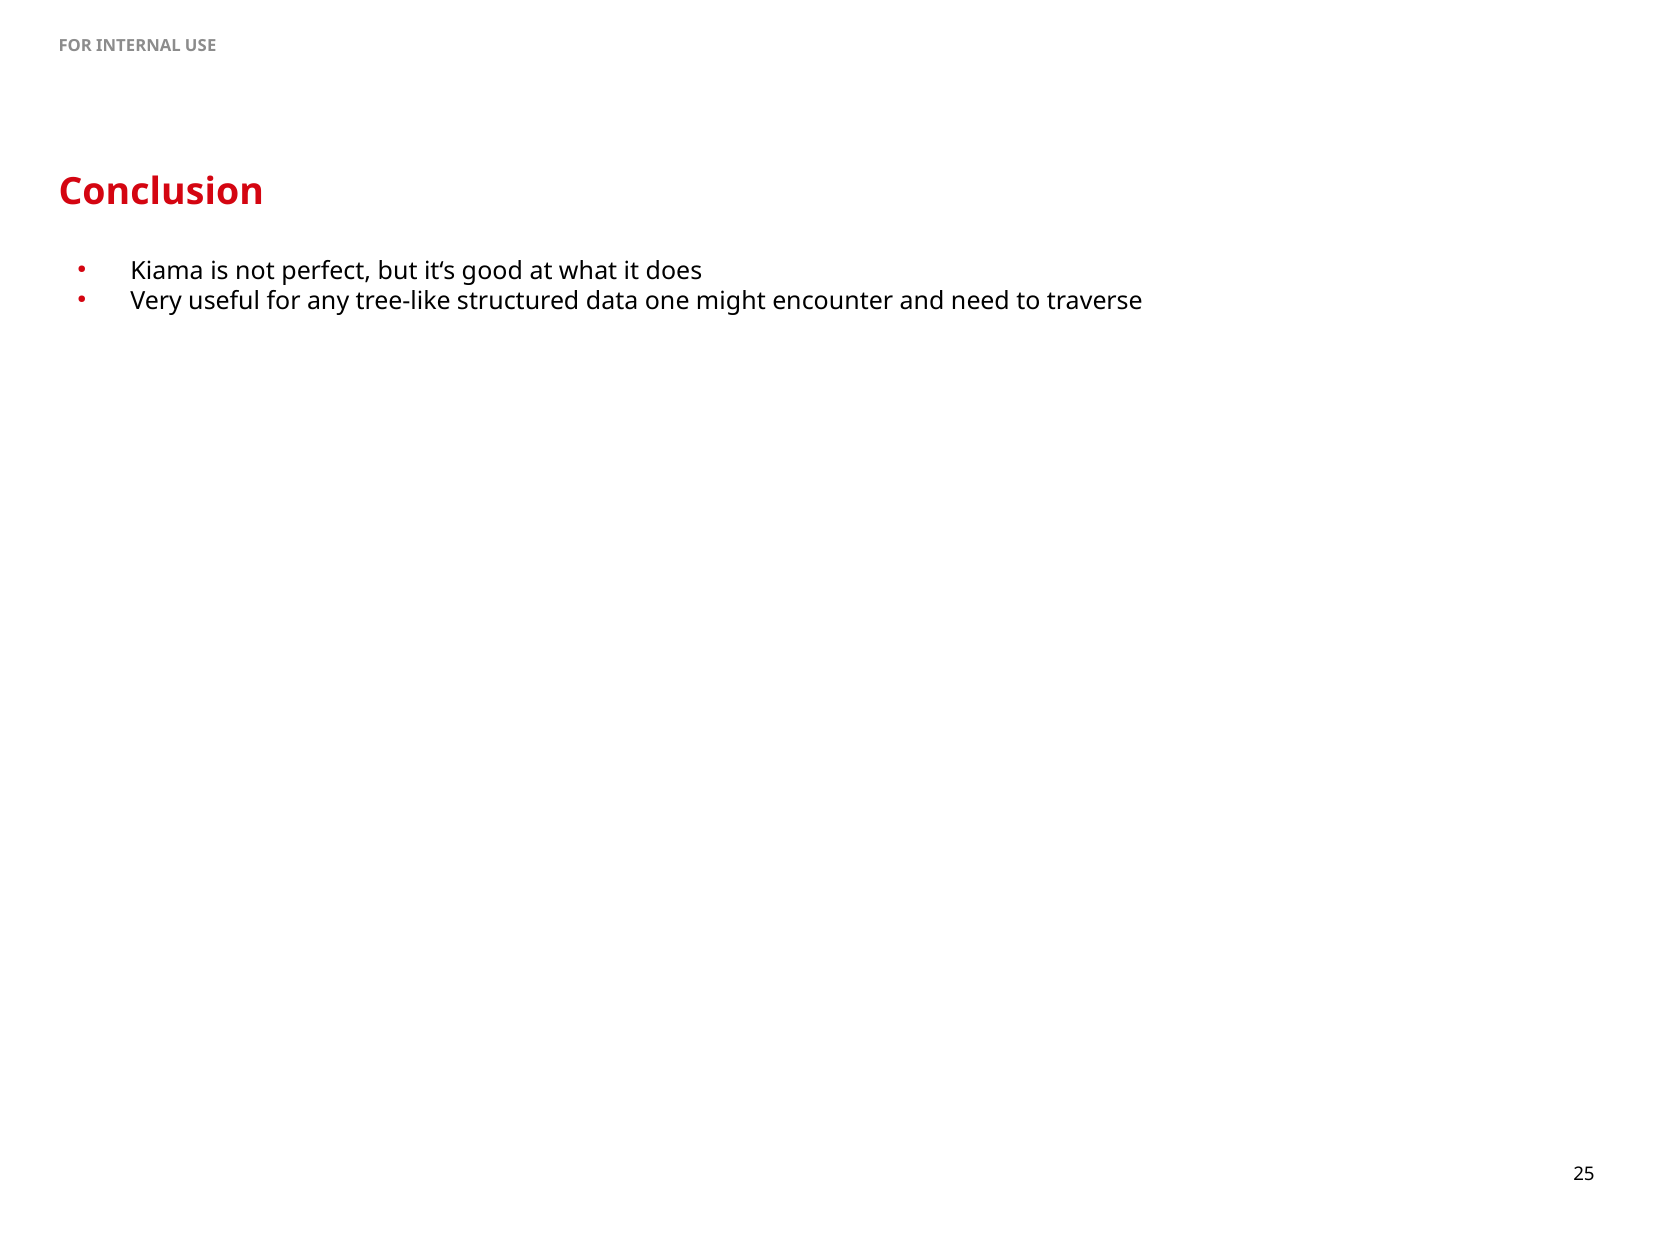

# Conclusion
Kiama is not perfect, but it‘s good at what it does
Very useful for any tree-like structured data one might encounter and need to traverse